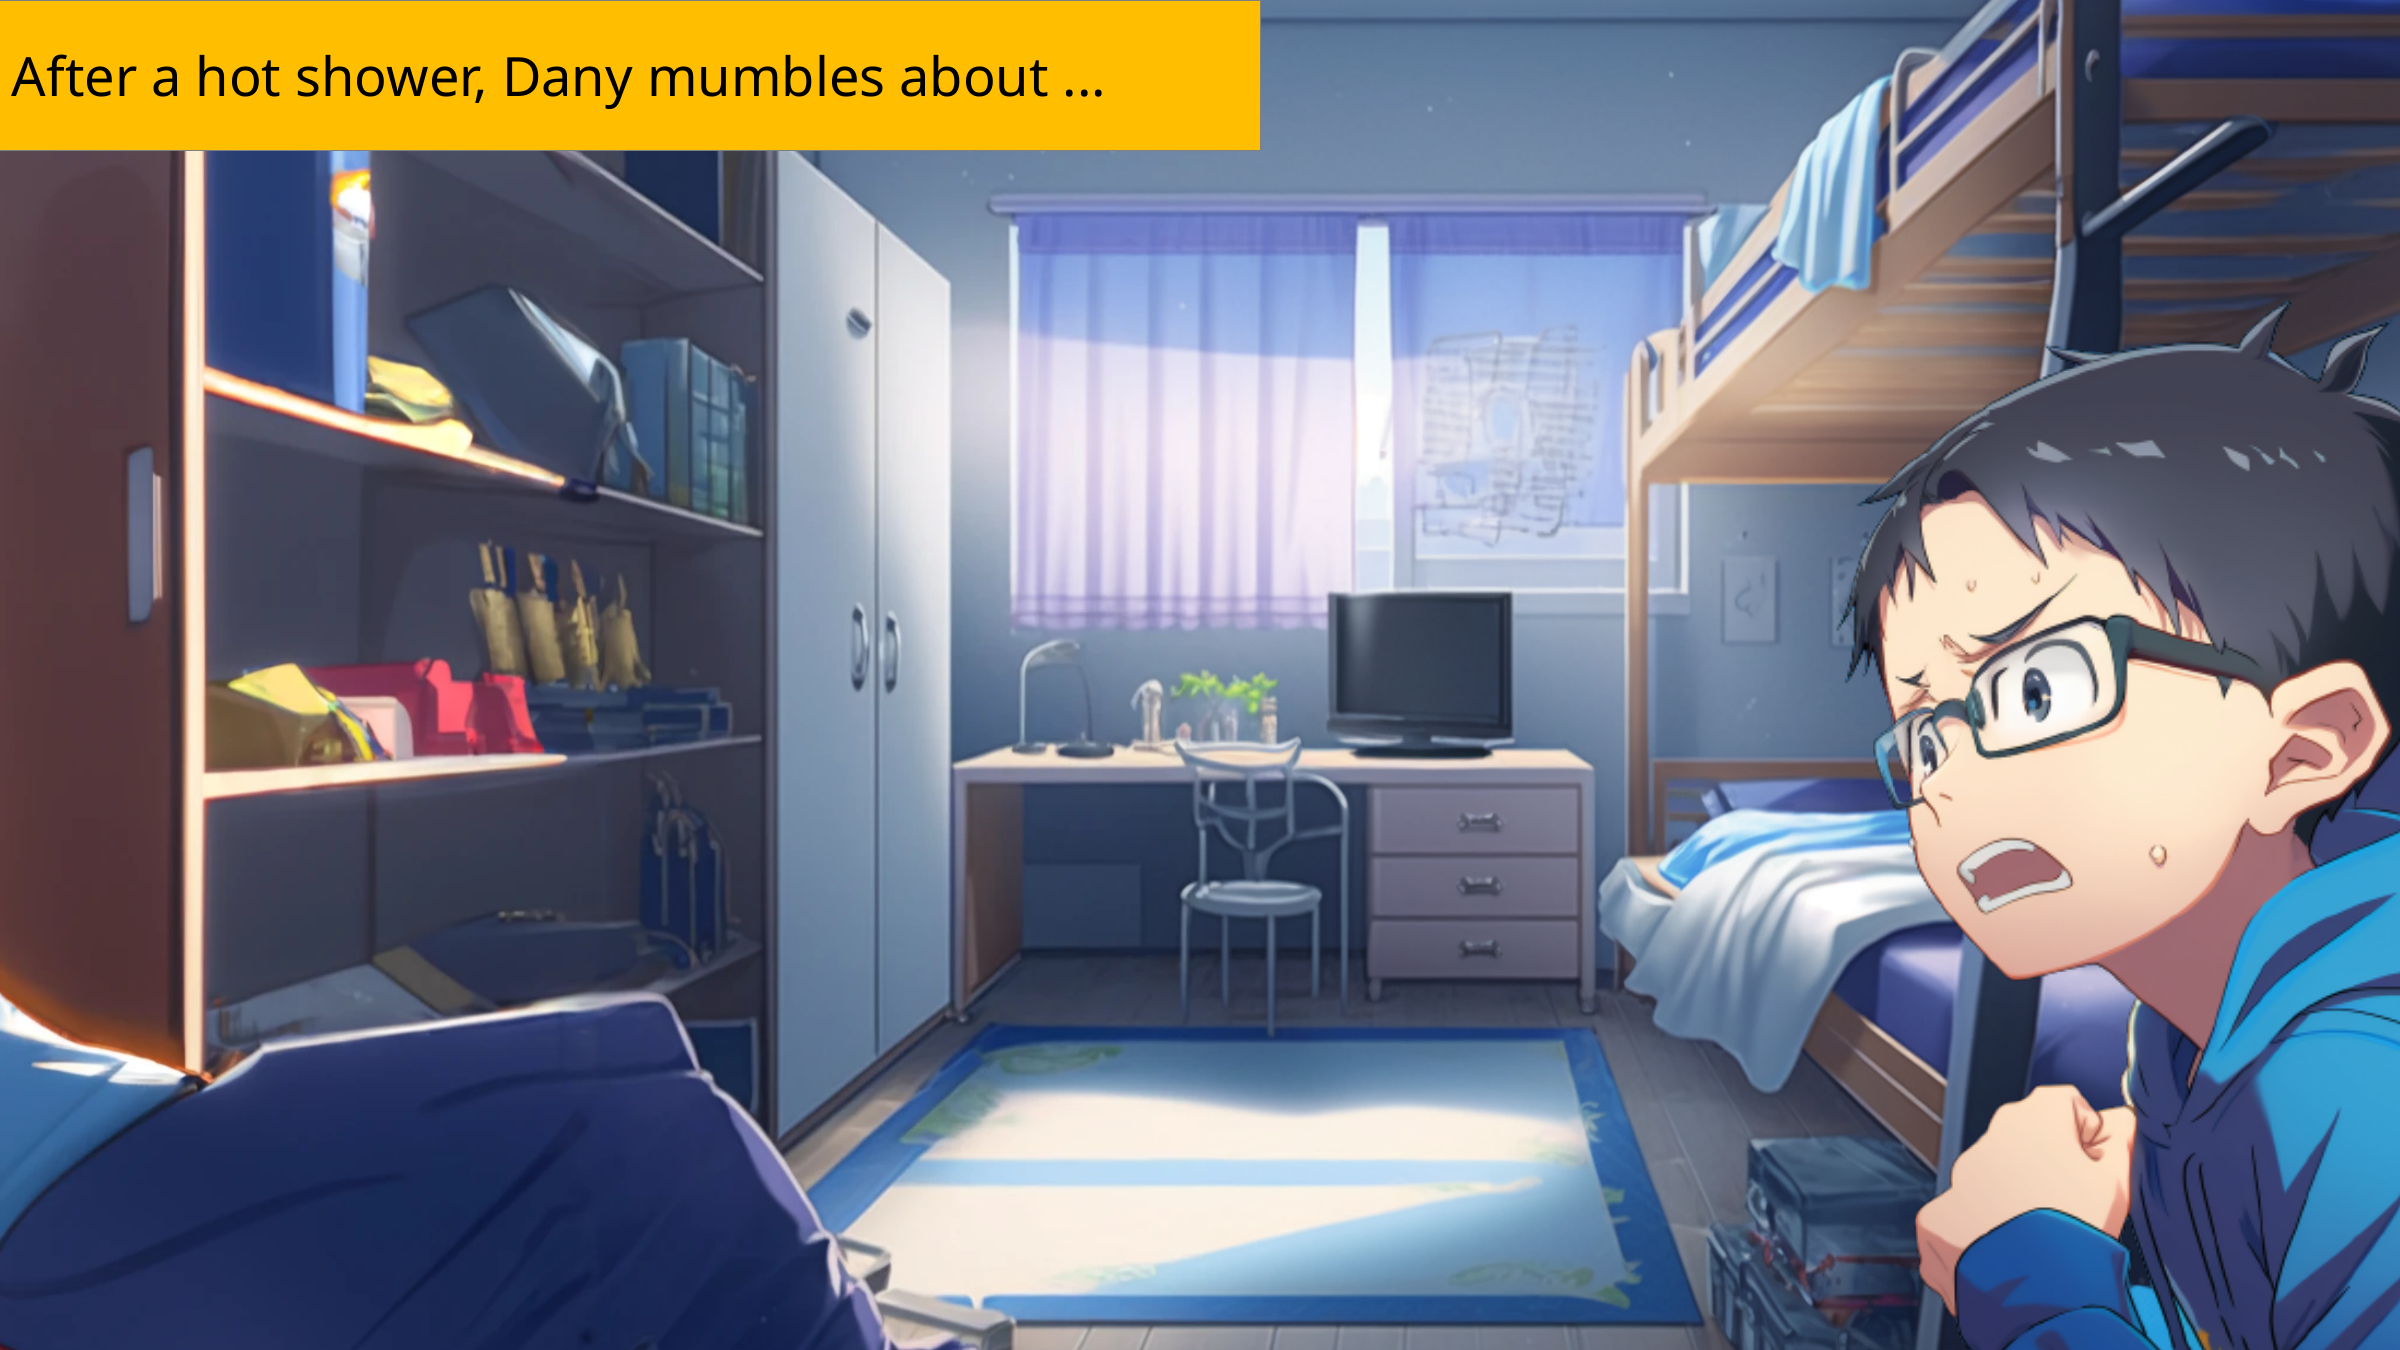

After a hot shower, Dany mumbles about ...